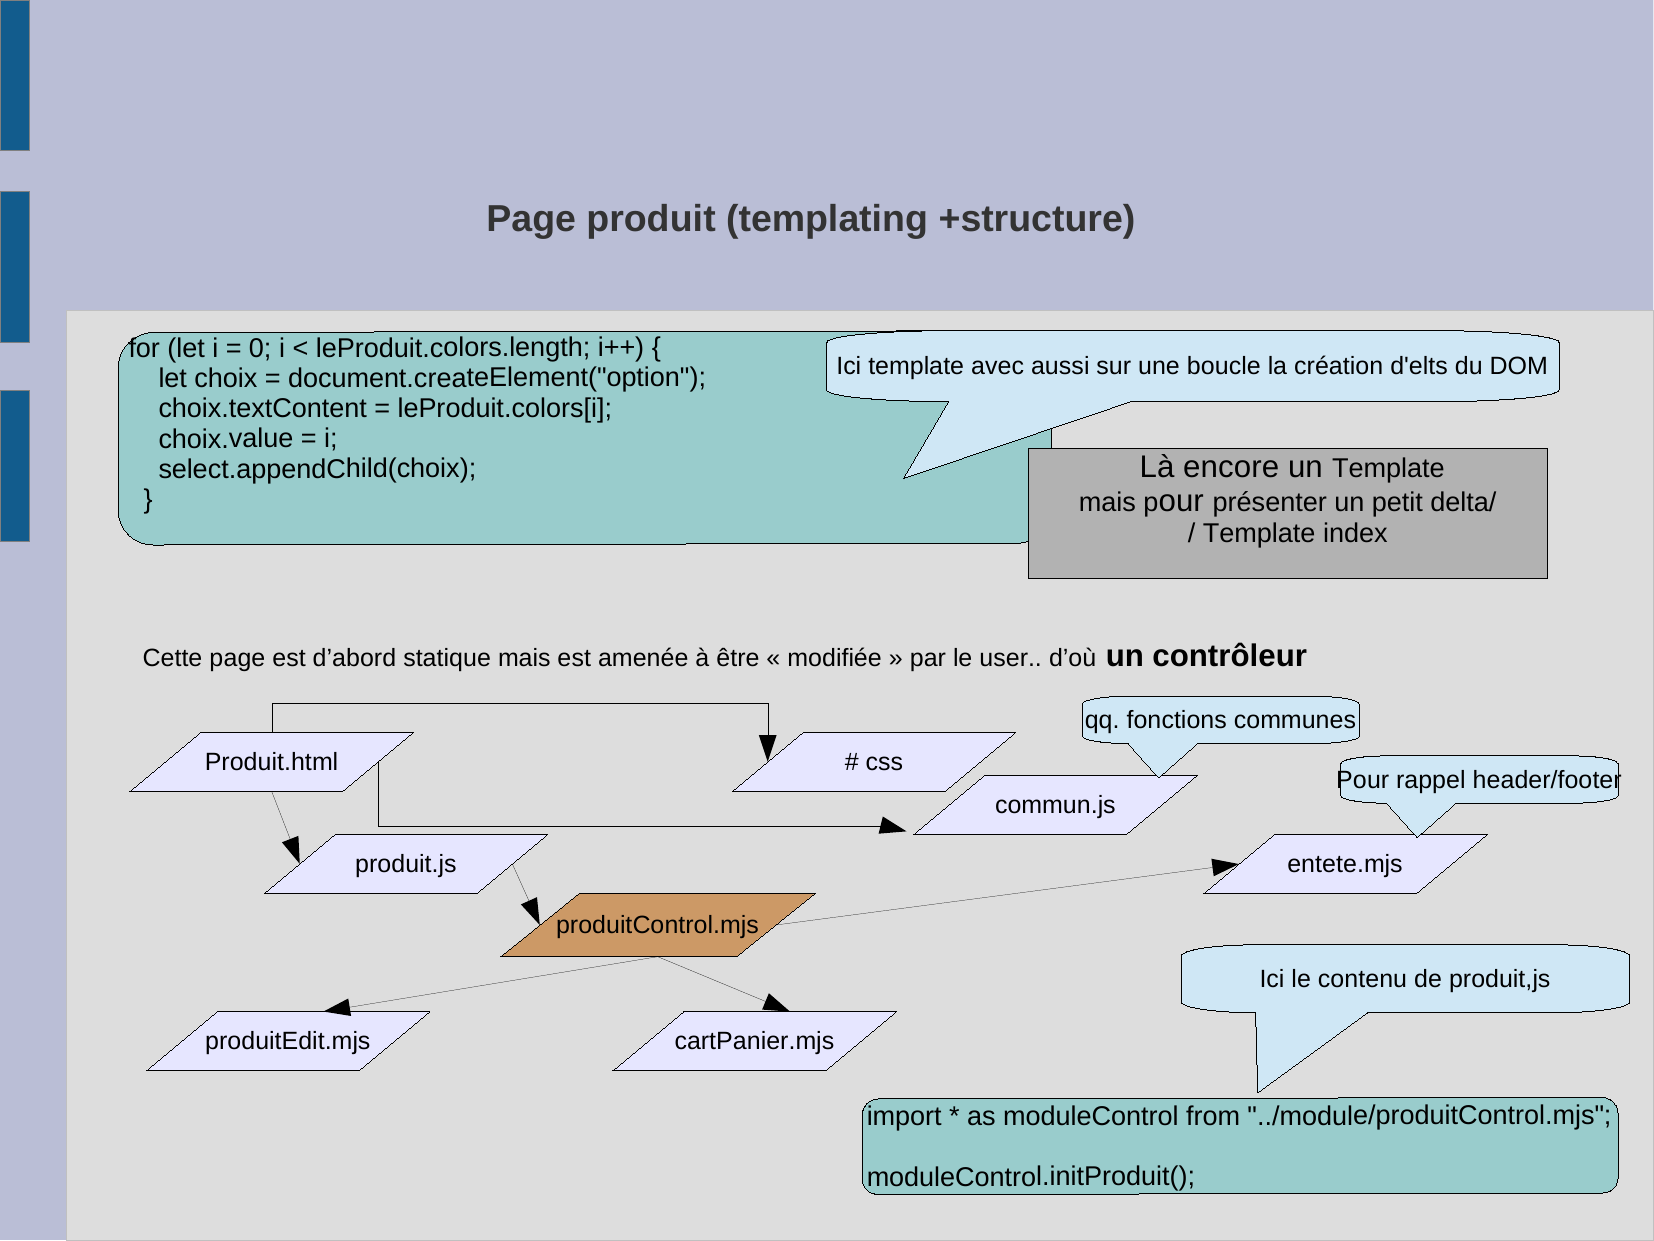

# Page produit (templating +structure)
Ici template avec aussi sur une boucle la création d'elts du DOM
for (let i = 0; i < leProduit.colors.length; i++) {
 let choix = document.createElement("option");
 choix.textContent = leProduit.colors[i];
 choix.value = i;
 select.appendChild(choix);
 }
:
Cette page est d’abord statique mais est amenée à être « modifiée » par le user.. d’où un contrôleur
 Là encore un Template
mais pour présenter un petit delta/
/ Template index
qq. fonctions communes
Produit.html
# css
Pour rappel header/footer
commun.js
produit.js
entete.mjs
produitControl.mjs
Ici le contenu de produit,js
produitEdit.mjs
cartPanier.mjs
import * as moduleControl from "../module/produitControl.mjs";
moduleControl.initProduit();